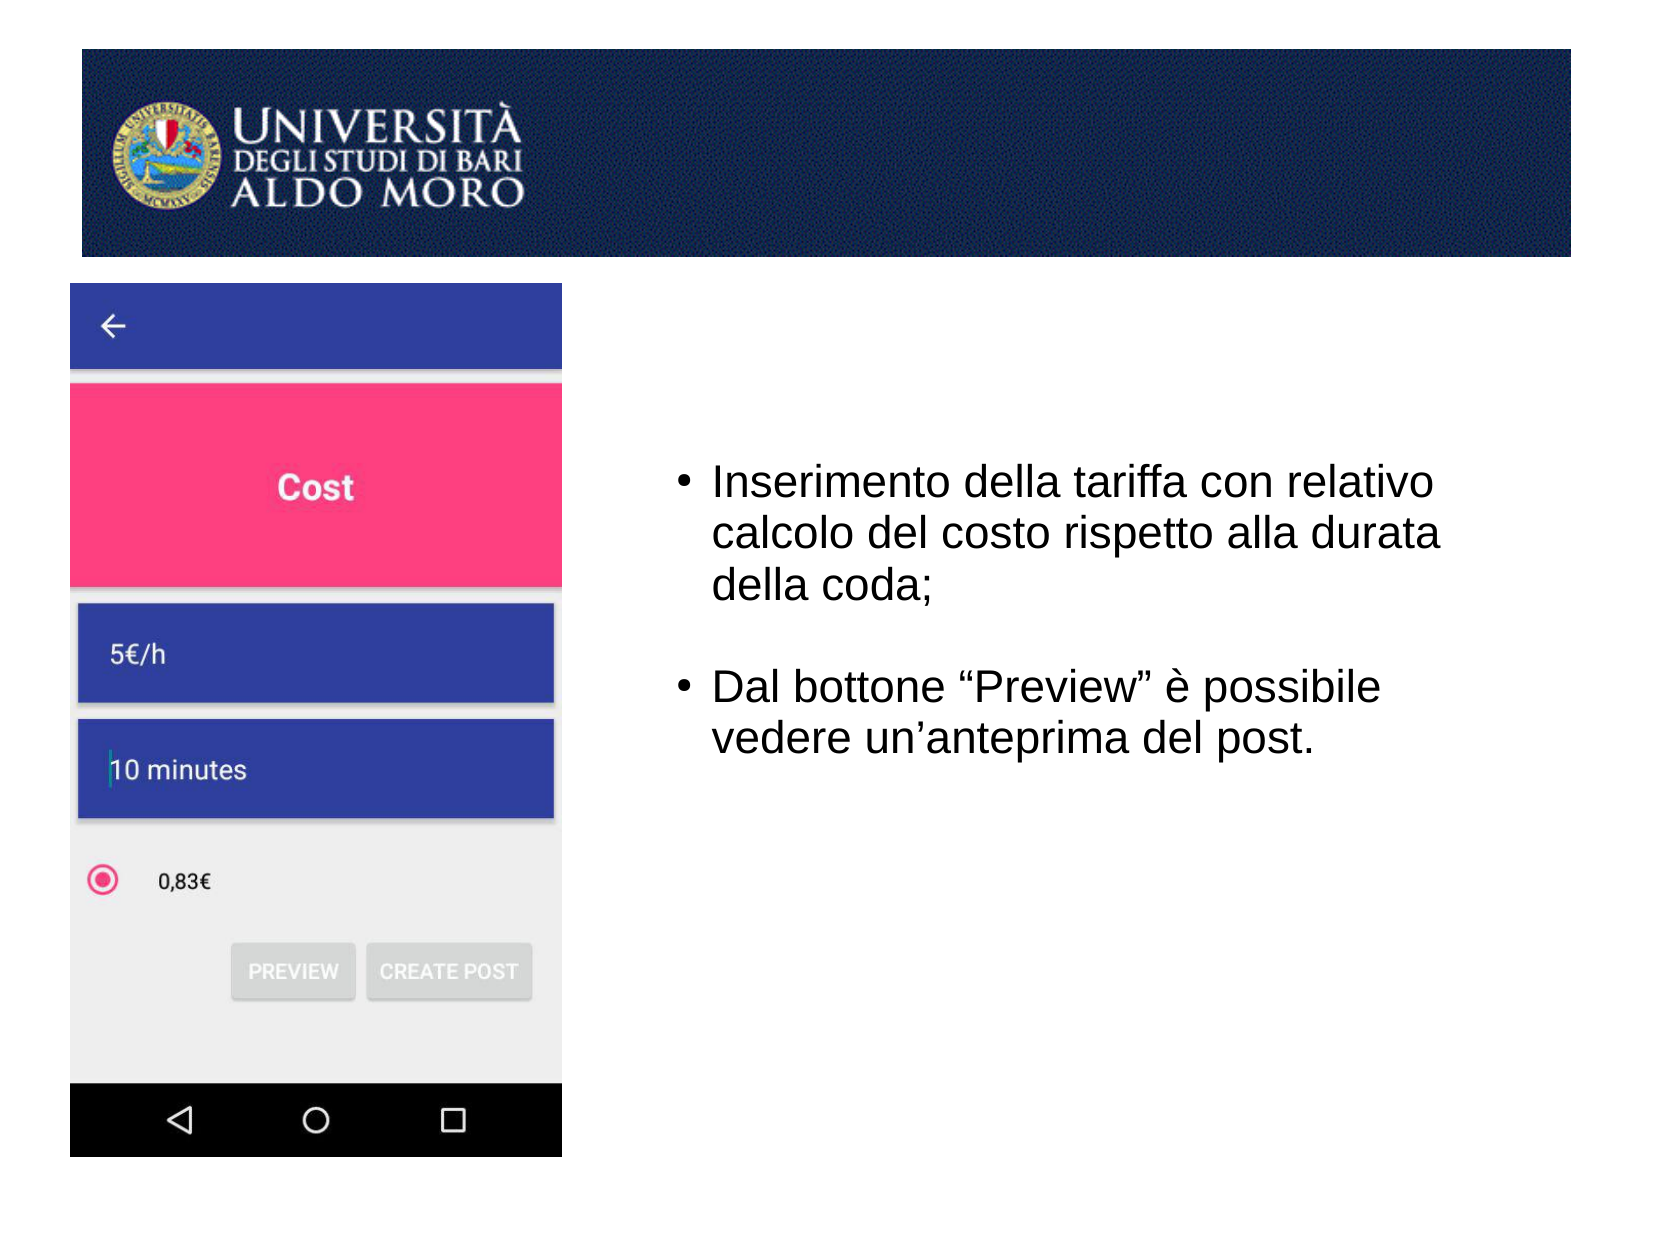

#
Inserimento della tariffa con relativo calcolo del costo rispetto alla durata della coda;
Dal bottone “Preview” è possibile vedere un’anteprima del post.